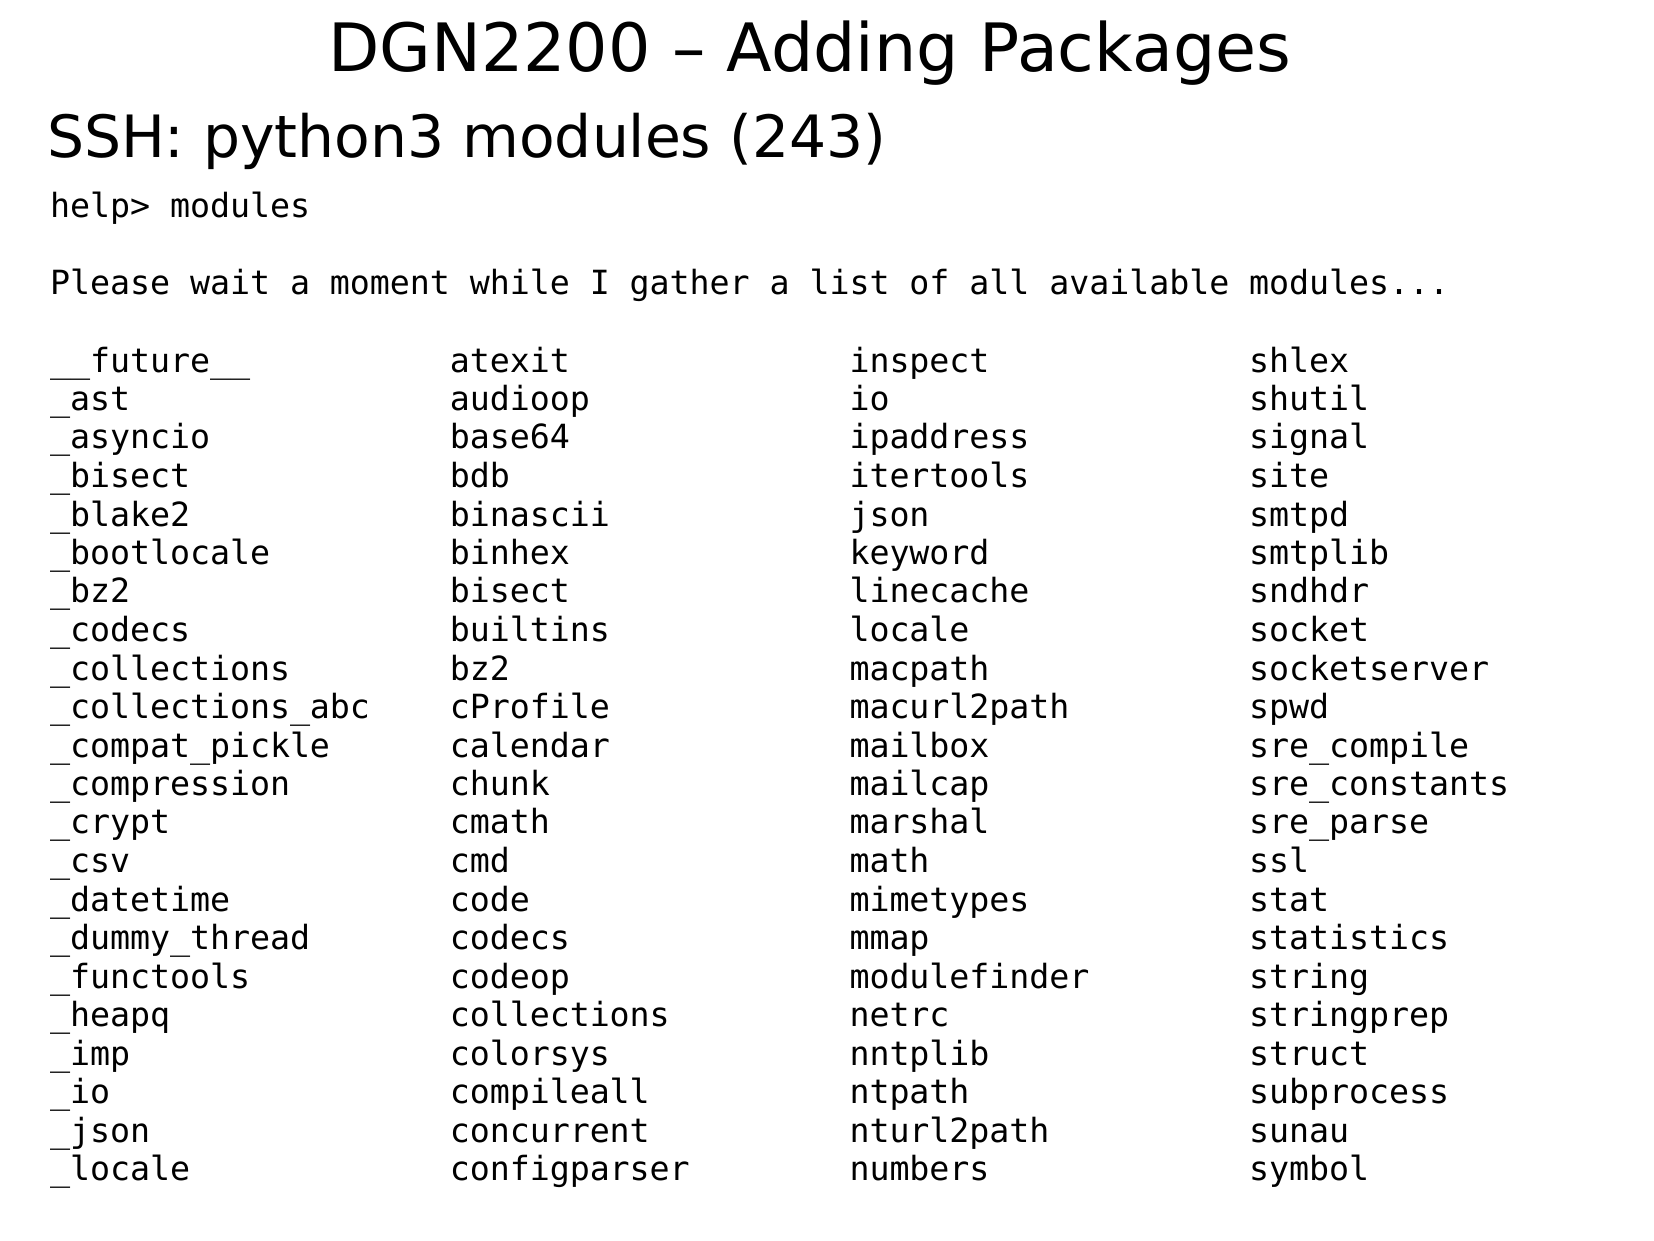

# DGN2200 – Adding Packages
SSH: python3 modules (243)
help> modules
Please wait a moment while I gather a list of all available modules...
__future__ atexit inspect shlex
_ast audioop io shutil
_asyncio base64 ipaddress signal
_bisect bdb itertools site
_blake2 binascii json smtpd
_bootlocale binhex keyword smtplib
_bz2 bisect linecache sndhdr
_codecs builtins locale socket
_collections bz2 macpath socketserver
_collections_abc cProfile macurl2path spwd
_compat_pickle calendar mailbox sre_compile
_compression chunk mailcap sre_constants
_crypt cmath marshal sre_parse
_csv cmd math ssl
_datetime code mimetypes stat
_dummy_thread codecs mmap statistics
_functools codeop modulefinder string
_heapq collections netrc stringprep
_imp colorsys nntplib struct
_io compileall ntpath subprocess
_json concurrent nturl2path sunau
_locale configparser numbers symbol